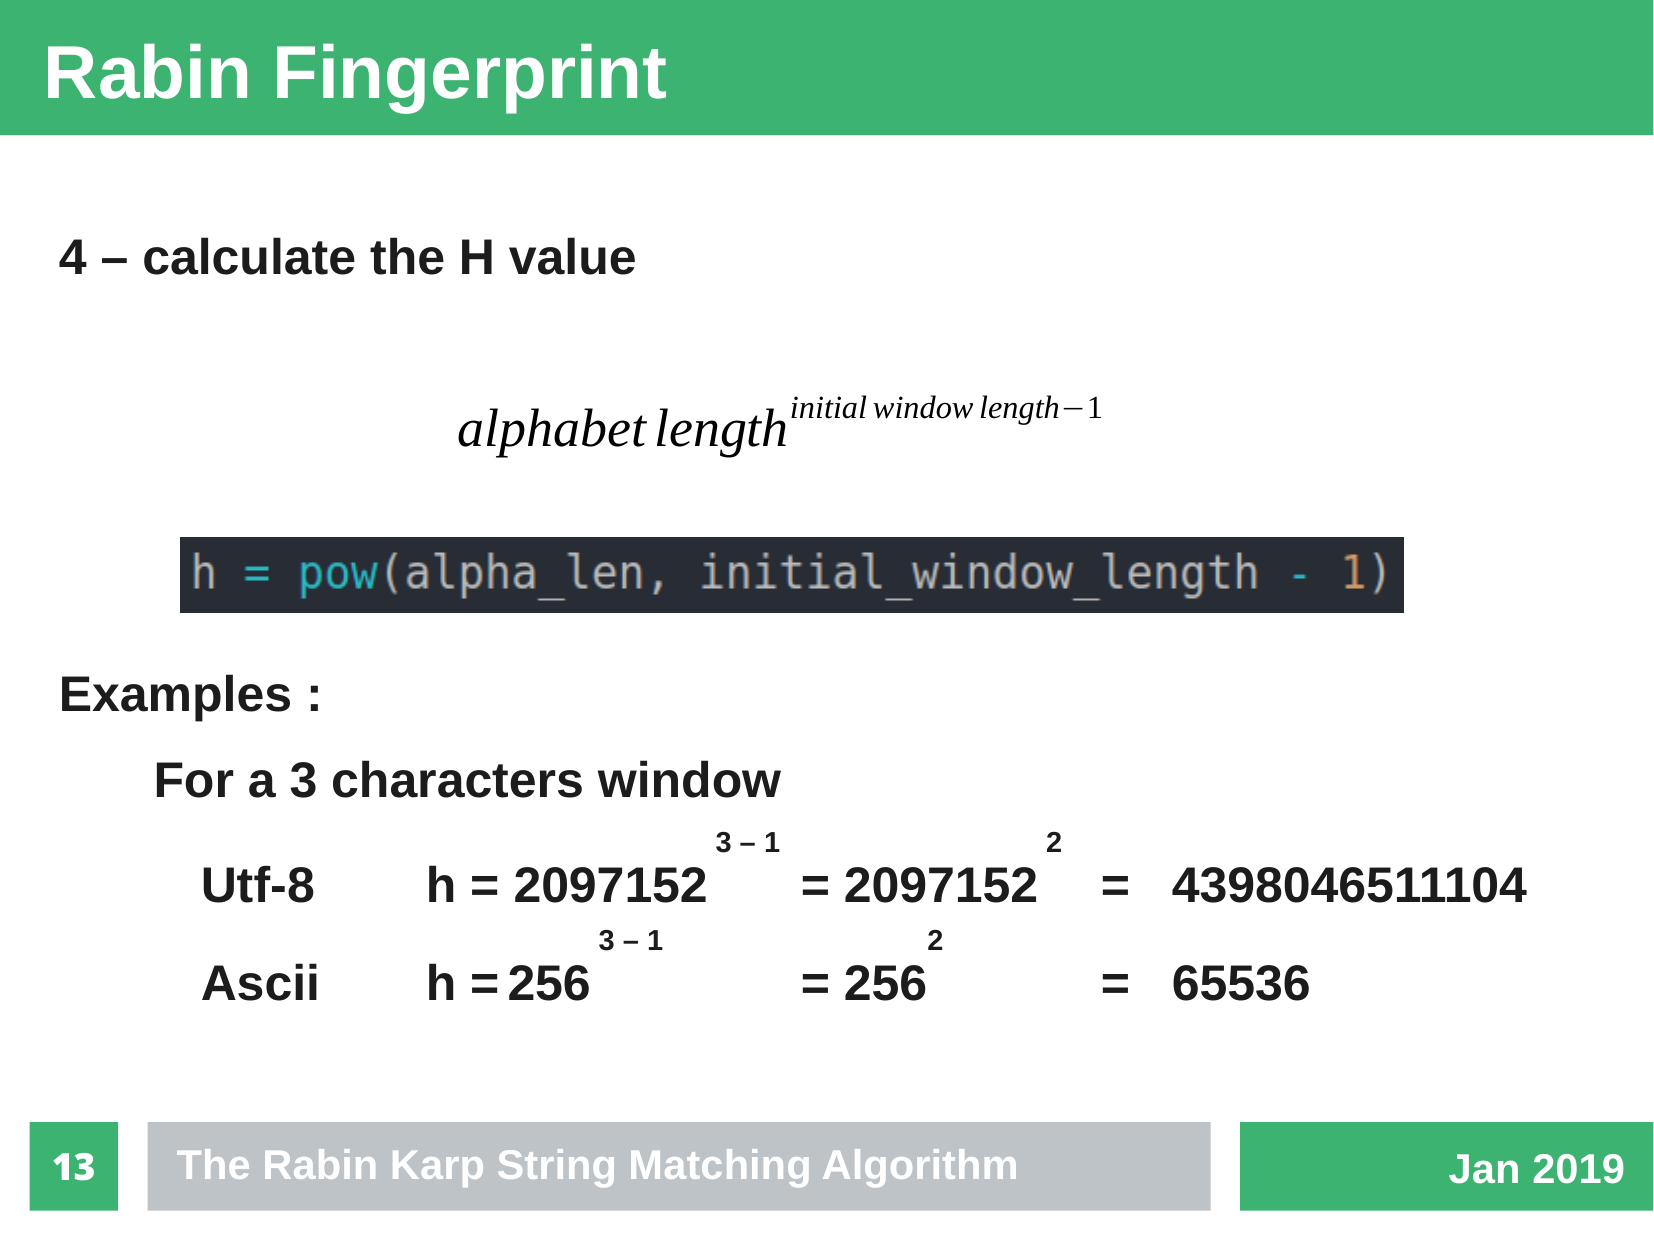

# Rabin Fingerprint
4 – calculate the H value
Examples :
For a 3 characters window
Utf-8		h = 2097152 3 – 1 	= 2097152 2 	= 4398046511104
Ascii		h = 256 3 – 1 		= 2562 		= 65536
13
The Rabin Karp String Matching Algorithm
Jan 2019